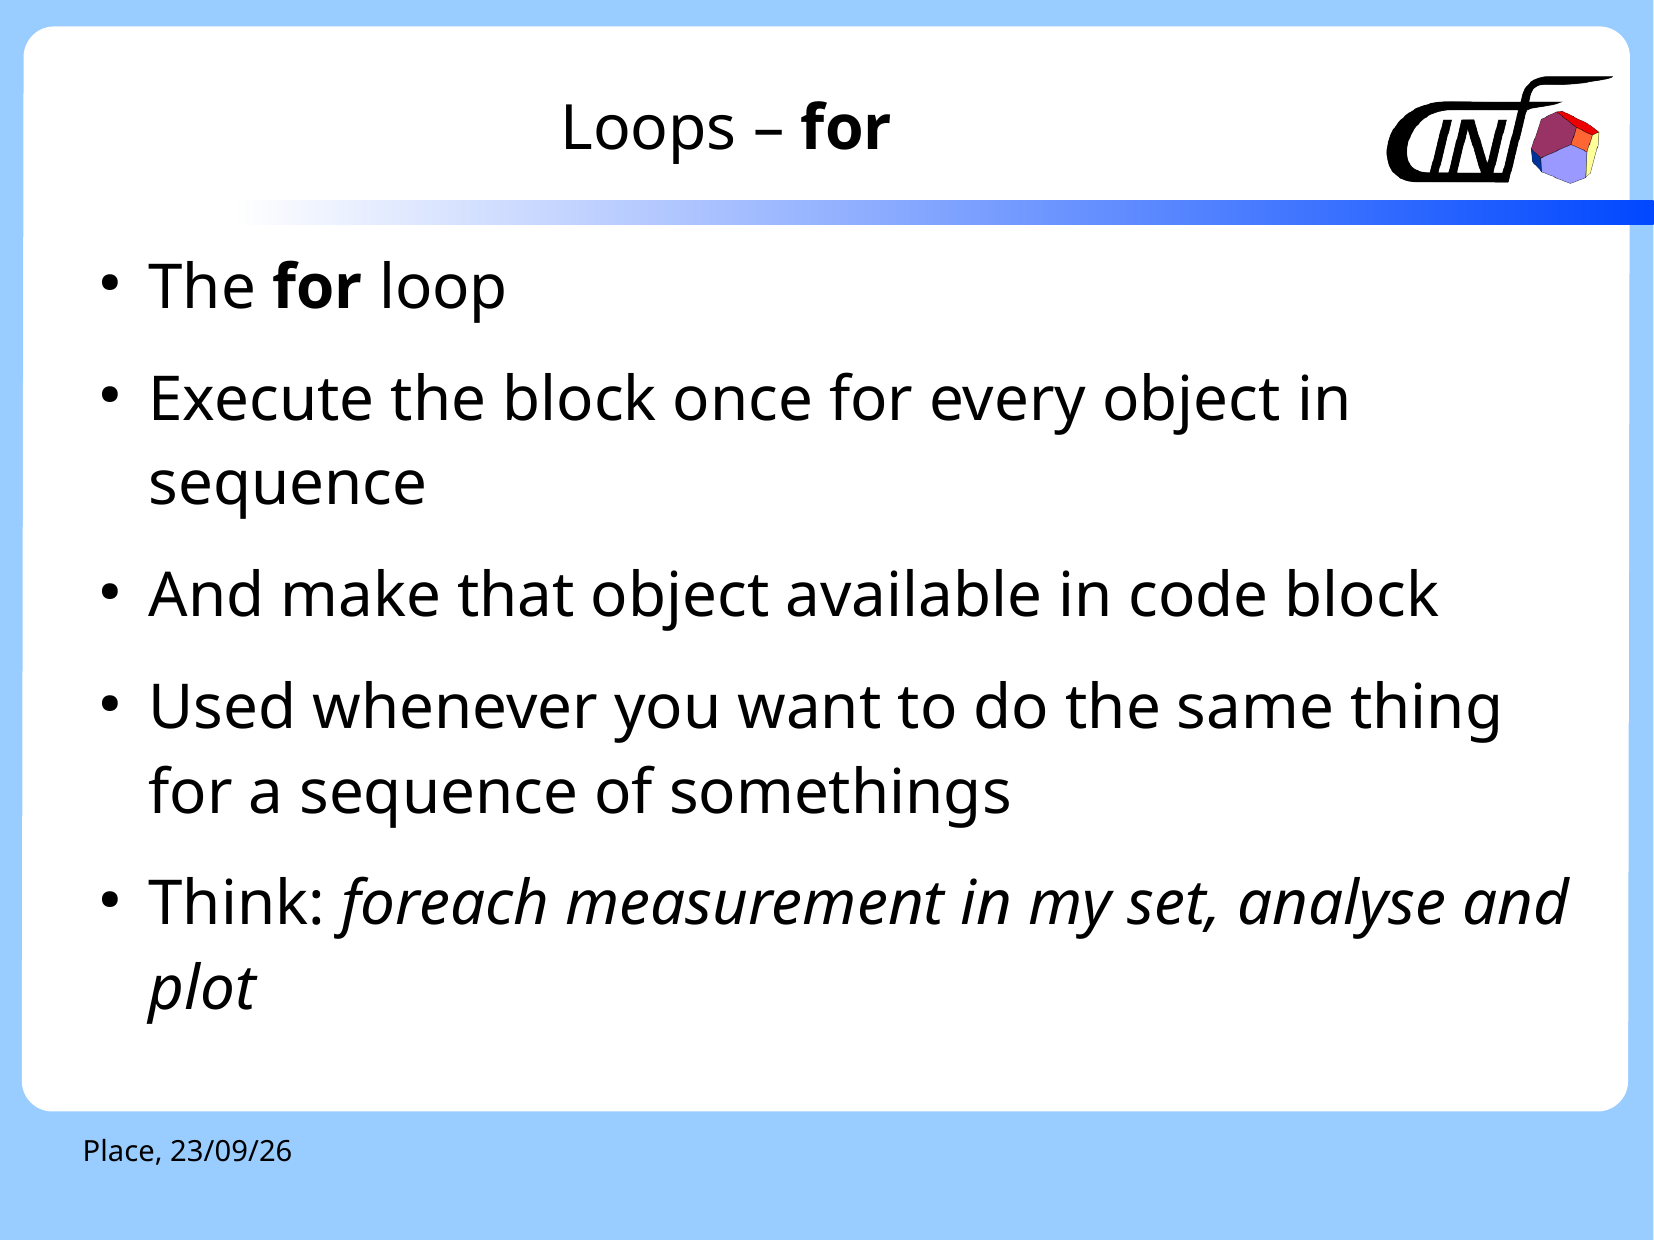

# Loops – for
The for loop
Execute the block once for every object in sequence
And make that object available in code block
Used whenever you want to do the same thing for a sequence of somethings
Think: foreach measurement in my set, analyse and plot